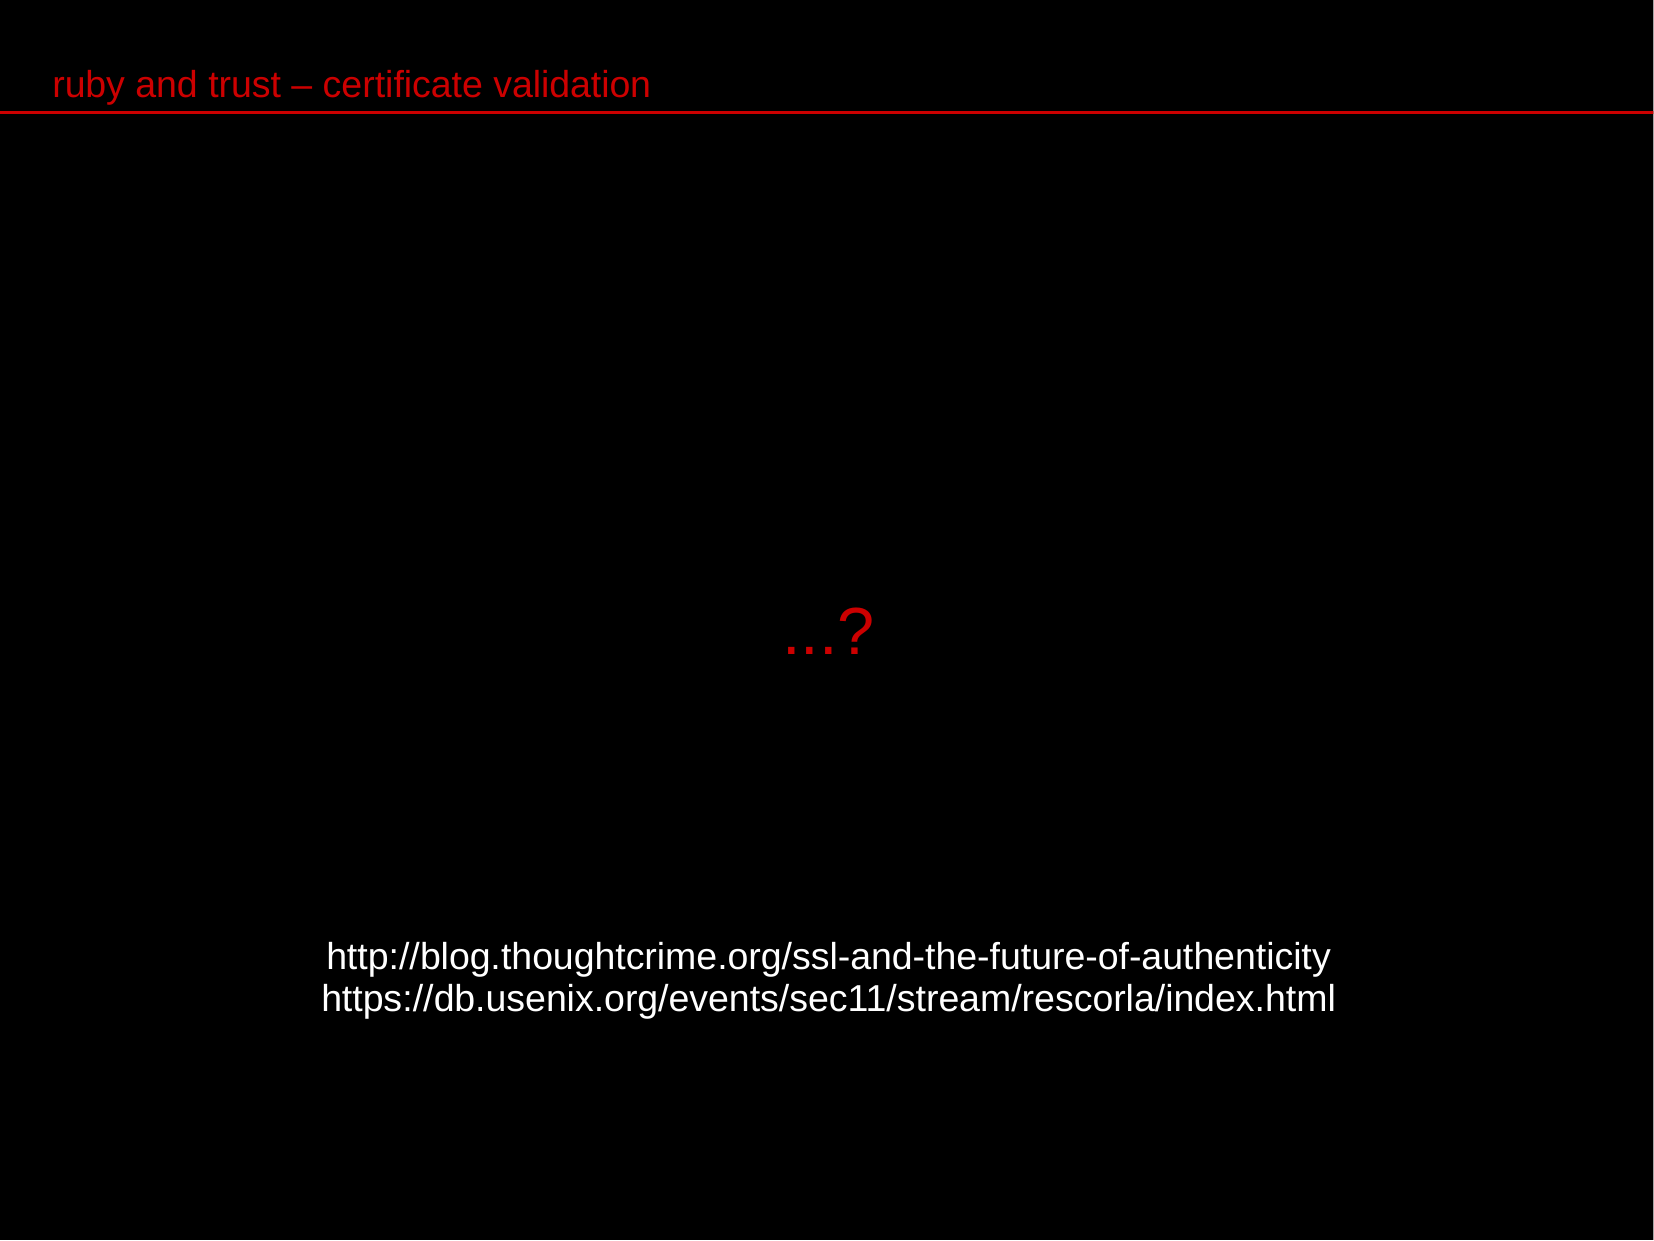

# ...?
http://blog.thoughtcrime.org/ssl-and-the-future-of-authenticity
https://db.usenix.org/events/sec11/stream/rescorla/index.html
ruby and trust – certificate validation